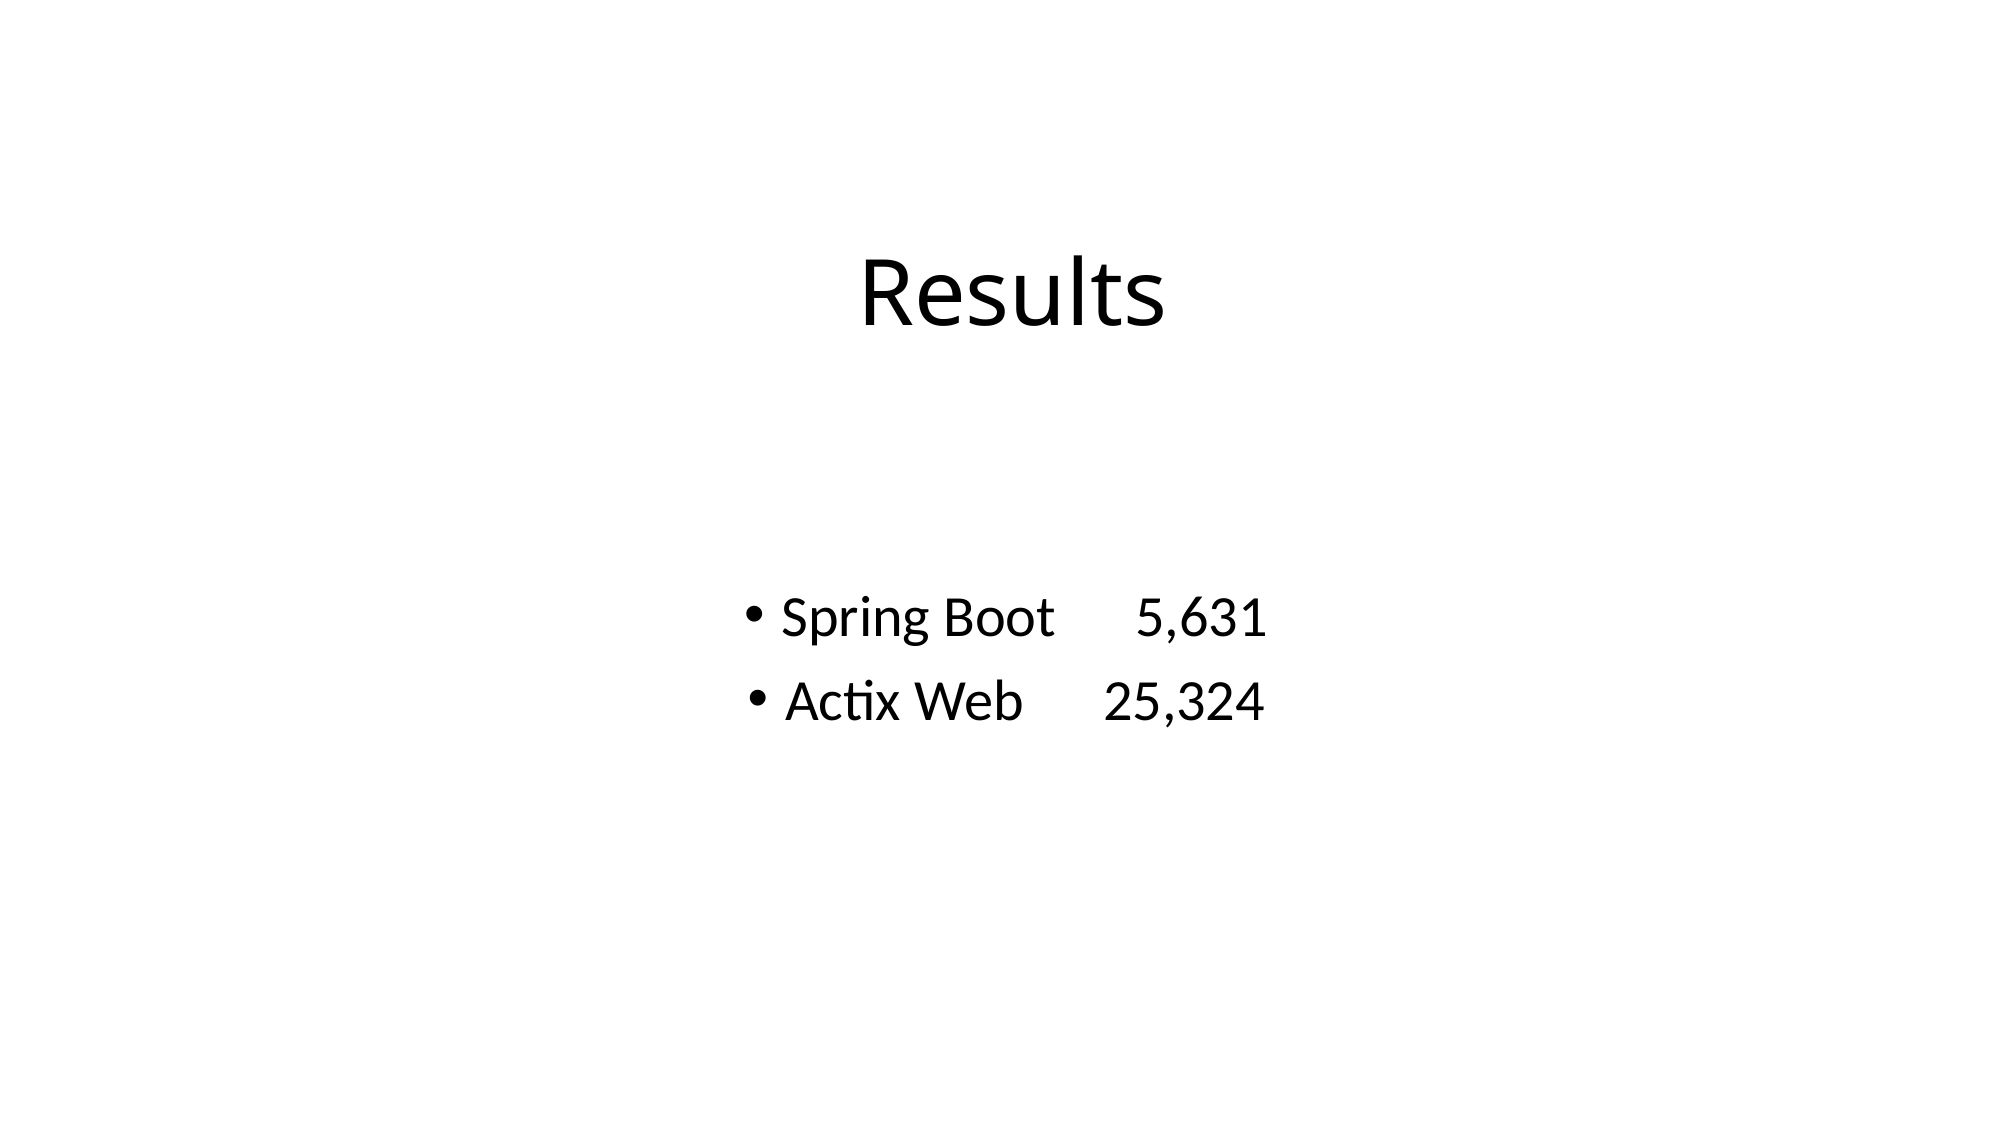

# Results
Spring Boot 5,631
Actix Web 25,324